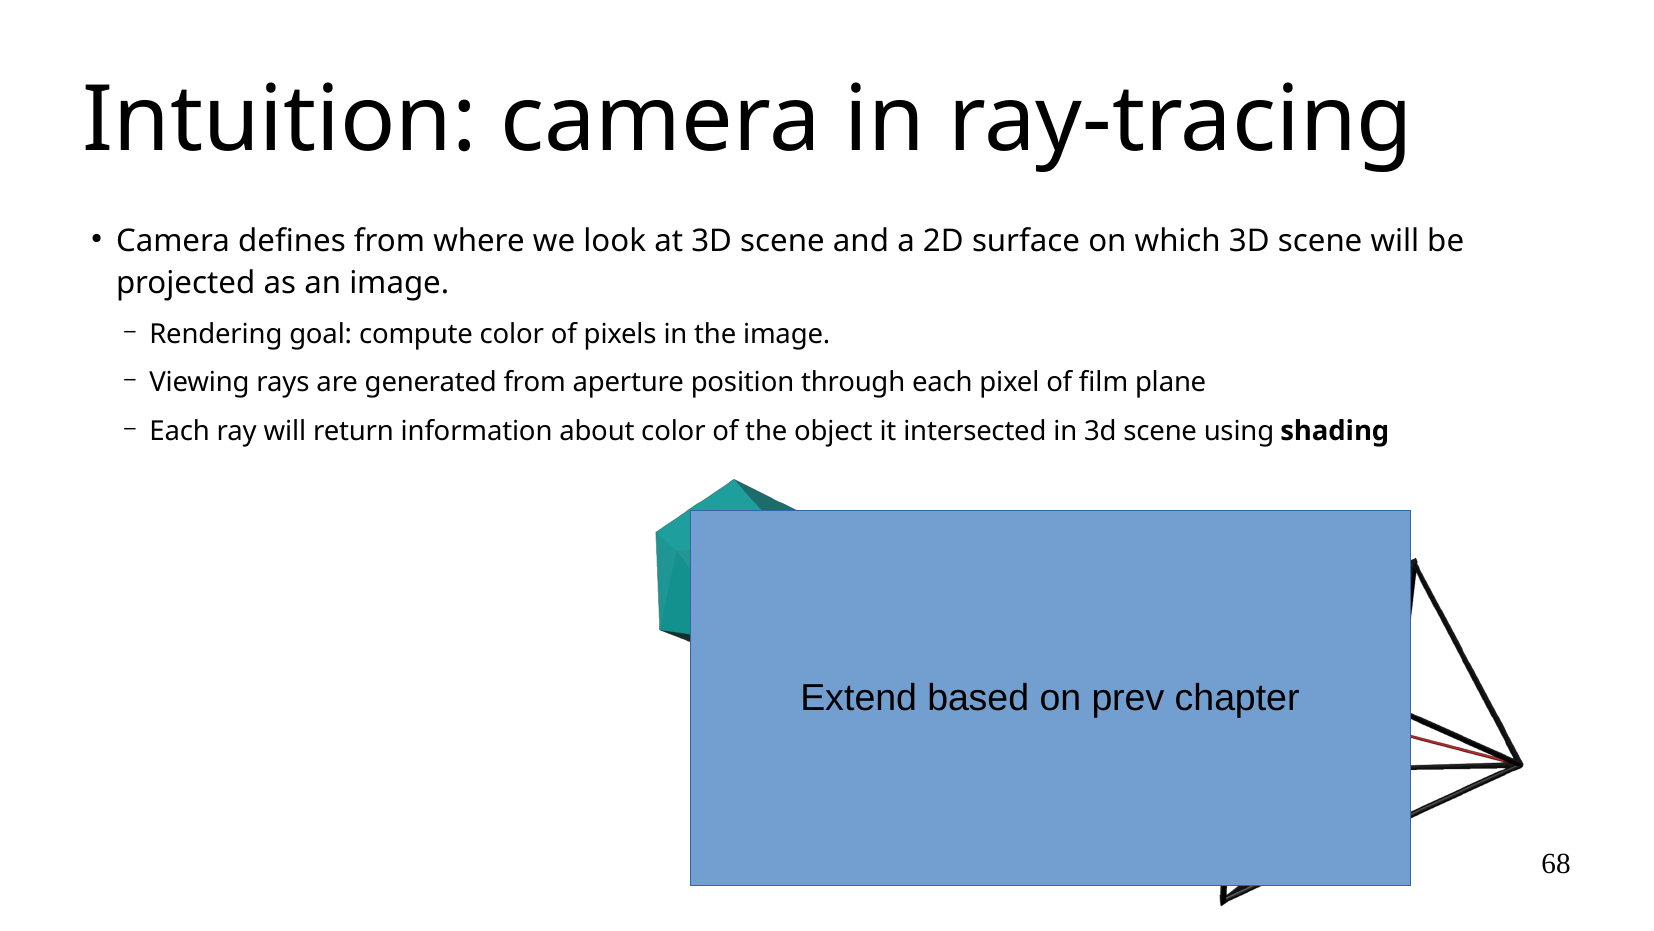

# Intuition: camera in ray-tracing
Camera defines from where we look at 3D scene and a 2D surface on which 3D scene will be projected as an image.
Rendering goal: compute color of pixels in the image.
Viewing rays are generated from aperture position through each pixel of film plane
Each ray will return information about color of the object it intersected in 3d scene using shading
Extend based on prev chapter
68